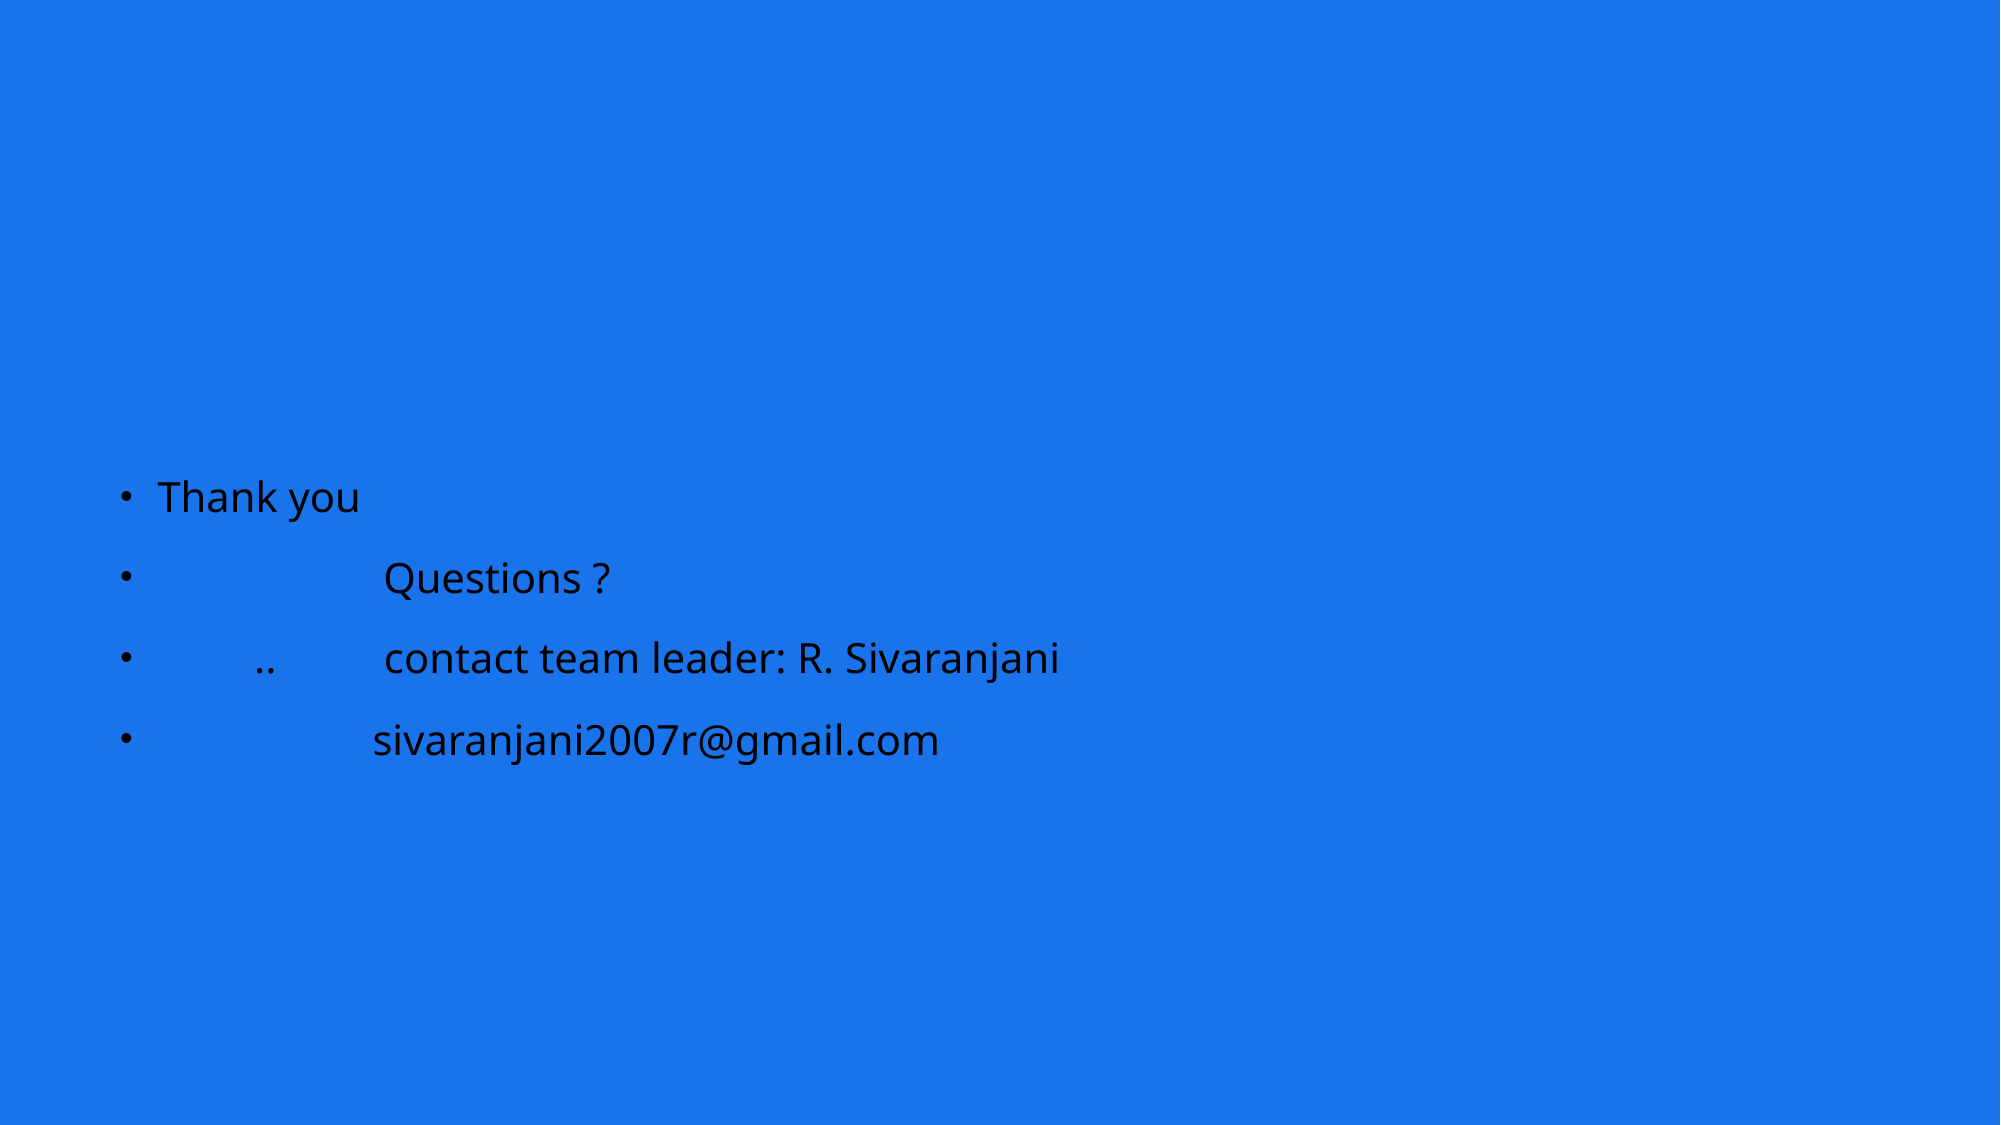

# Thank you
 Questions ?
 .. contact team leader: R. Sivaranjani
 sivaranjani2007r@gmail.com